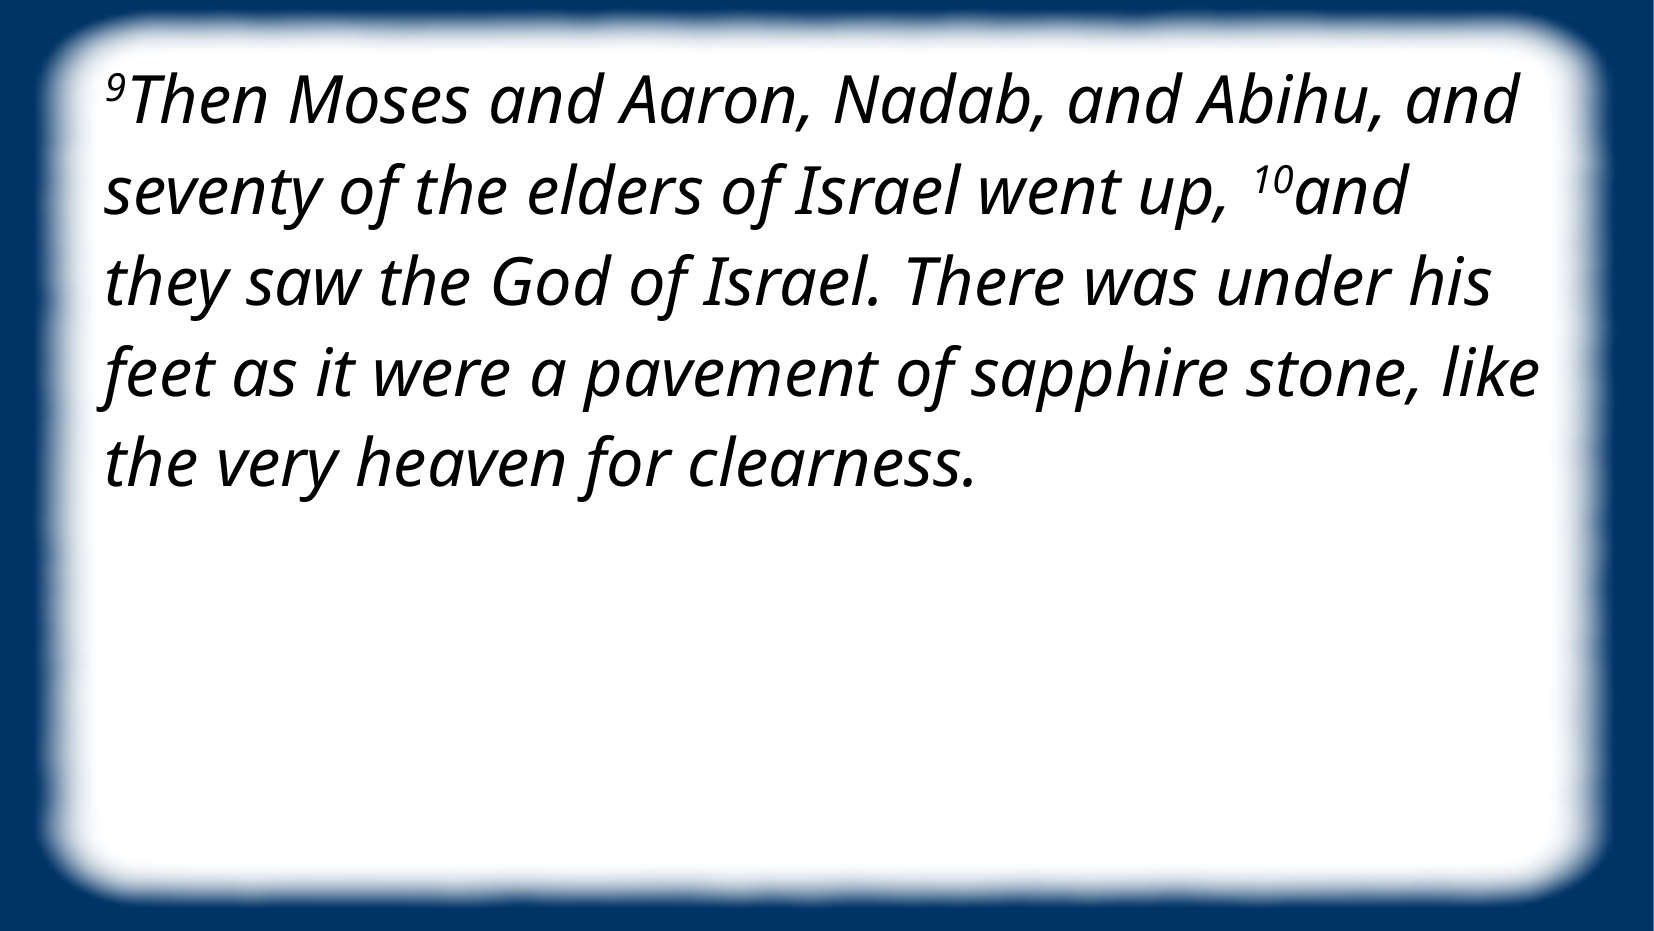

9Then Moses and Aaron, Nadab, and Abihu, and seventy of the elders of Israel went up, 10and they saw the God of Israel. There was under his feet as it were a pavement of sapphire stone, like the very heaven for clearness.